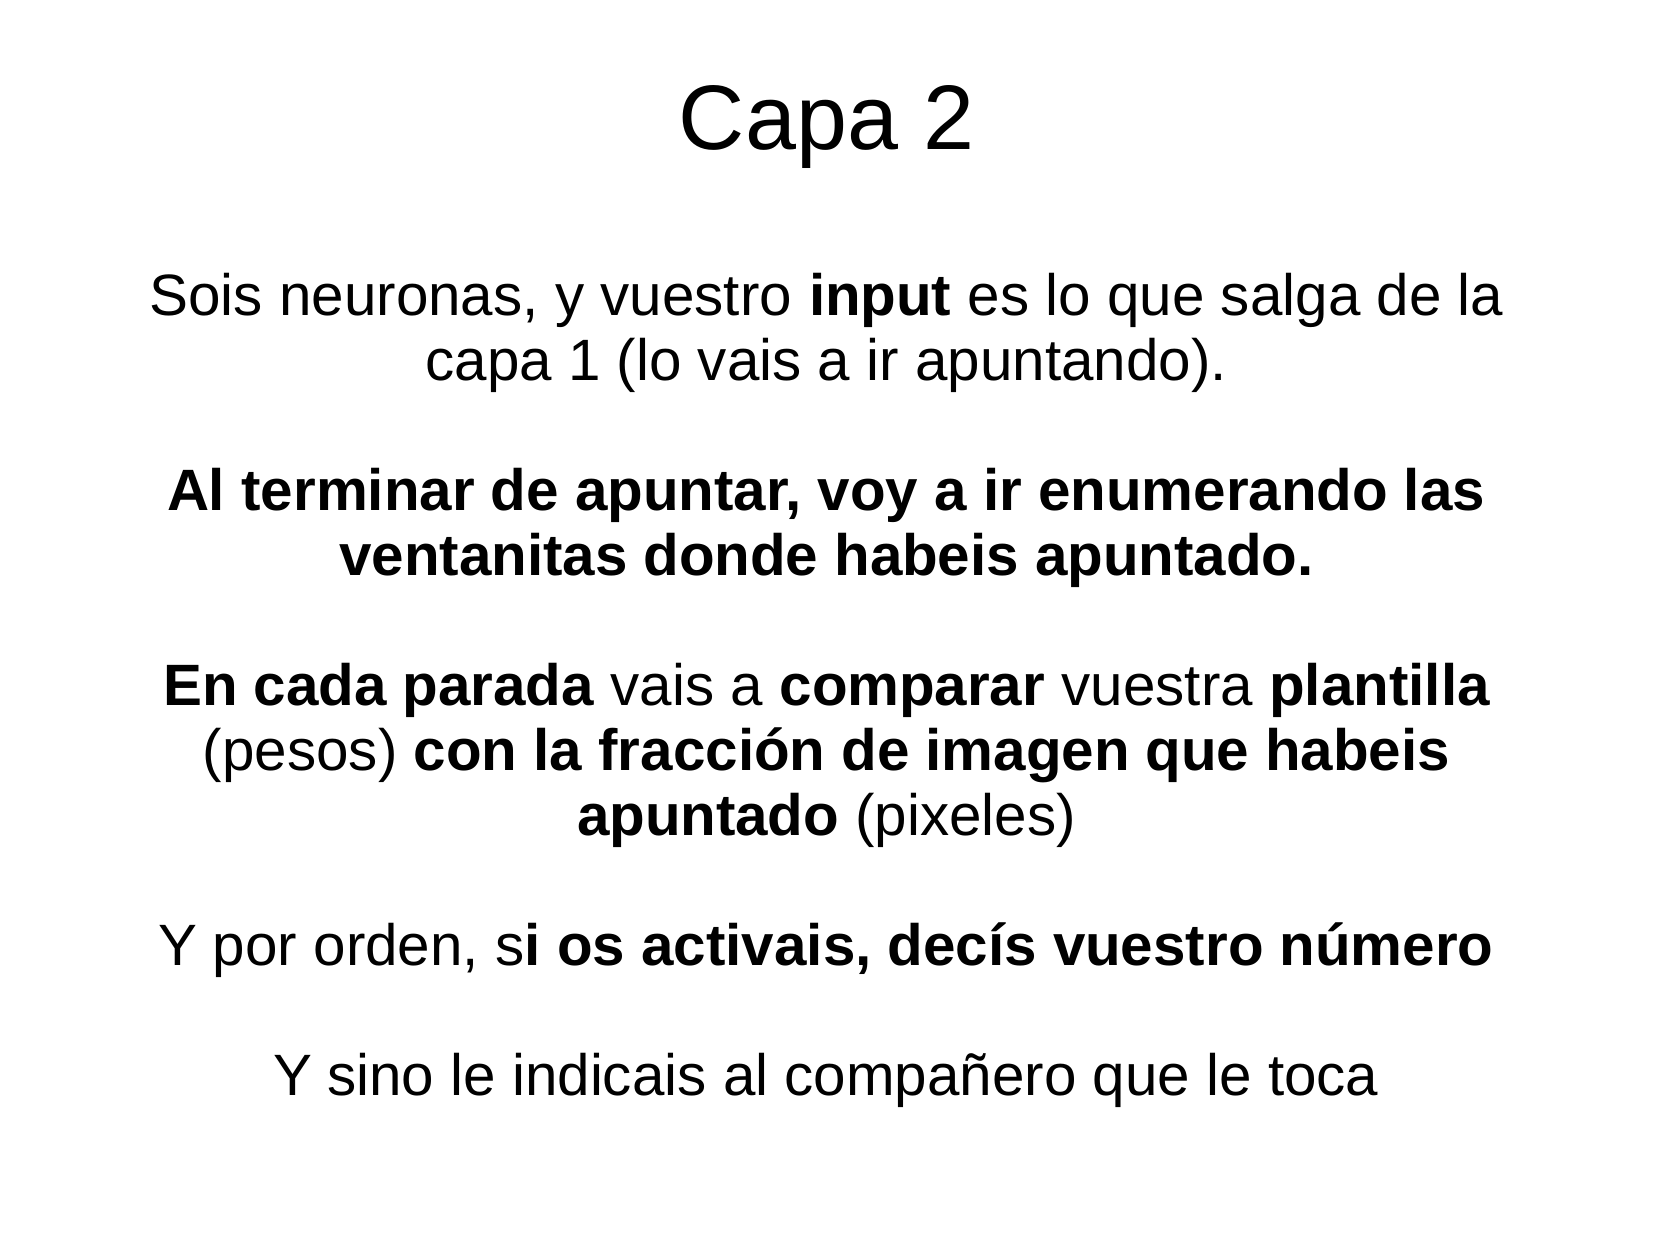

# Capa 2
Sois neuronas, y vuestro input es lo que salga de la capa 1 (lo vais a ir apuntando).
Al terminar de apuntar, voy a ir enumerando las ventanitas donde habeis apuntado.
En cada parada vais a comparar vuestra plantilla (pesos) con la fracción de imagen que habeis apuntado (pixeles)
Y por orden, si os activais, decís vuestro número
Y sino le indicais al compañero que le toca